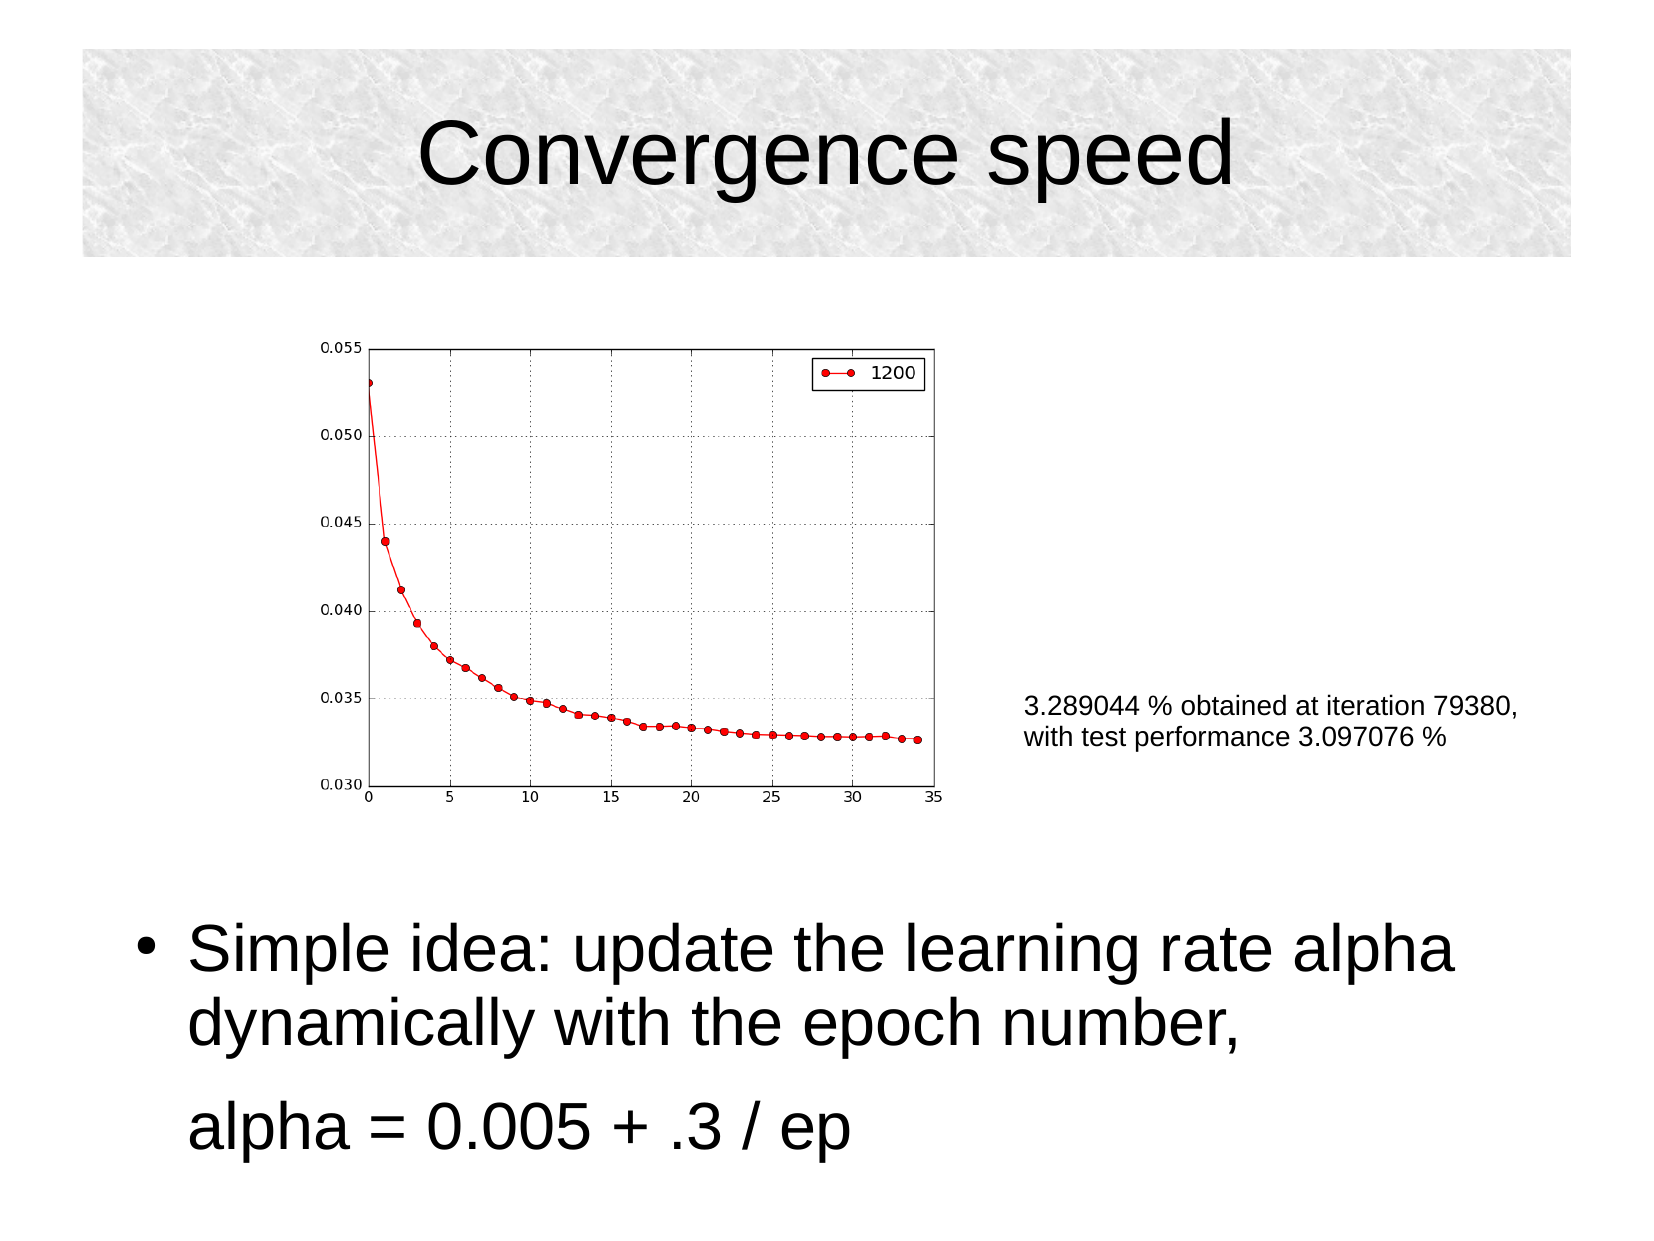

# Convergence speed
3.289044 % obtained at iteration 79380, with test performance 3.097076 %
Simple idea: update the learning rate alpha dynamically with the epoch number,
alpha = 0.005 + .3 / ep